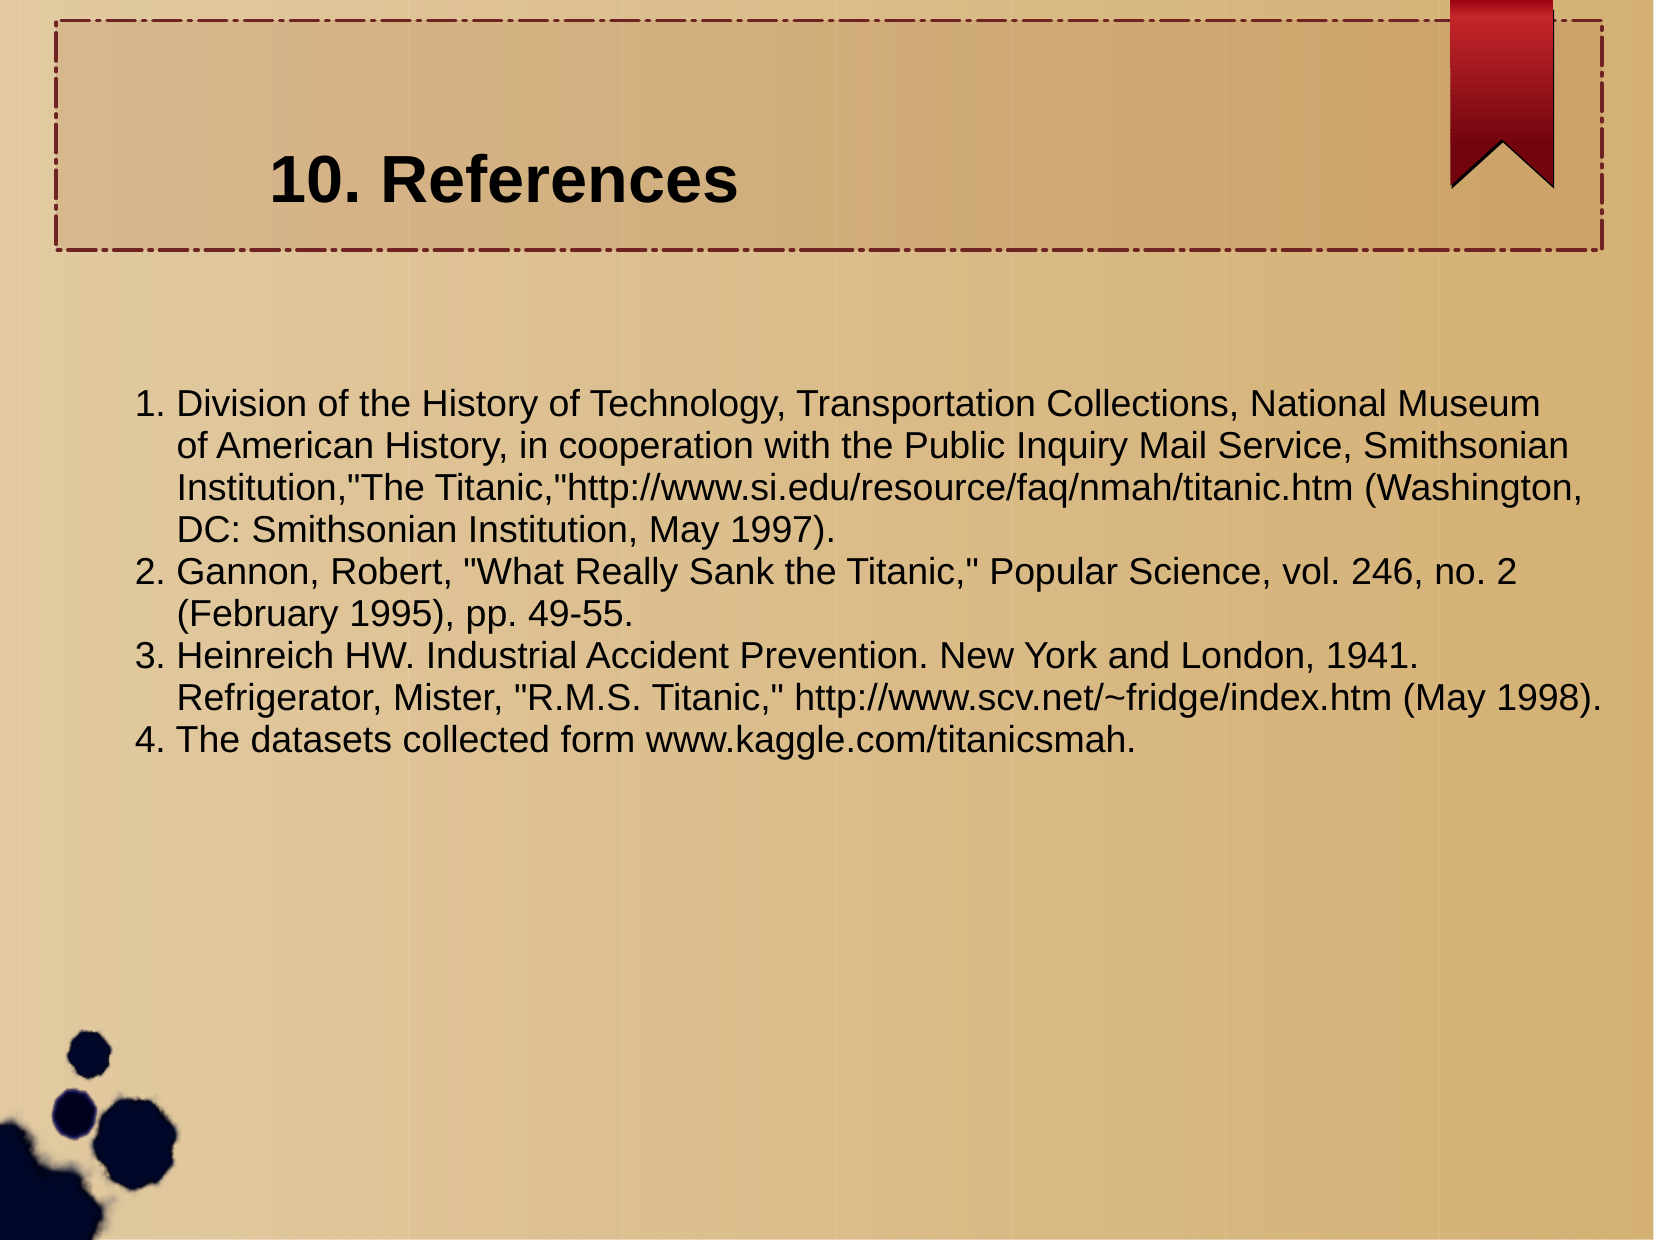

10. References
1. Division of the History of Technology, Transportation Collections, National Museum
 of American History, in cooperation with the Public Inquiry Mail Service, Smithsonian
 Institution,"The Titanic,"http://www.si.edu/resource/faq/nmah/titanic.htm (Washington,
 DC: Smithsonian Institution, May 1997).
2. Gannon, Robert, "What Really Sank the Titanic," Popular Science, vol. 246, no. 2
 (February 1995), pp. 49-55.
3. Heinreich HW. Industrial Accident Prevention. New York and London, 1941.
 Refrigerator, Mister, "R.M.S. Titanic," http://www.scv.net/~fridge/index.htm (May 1998).
4. The datasets collected form www.kaggle.com/titanicsmah.